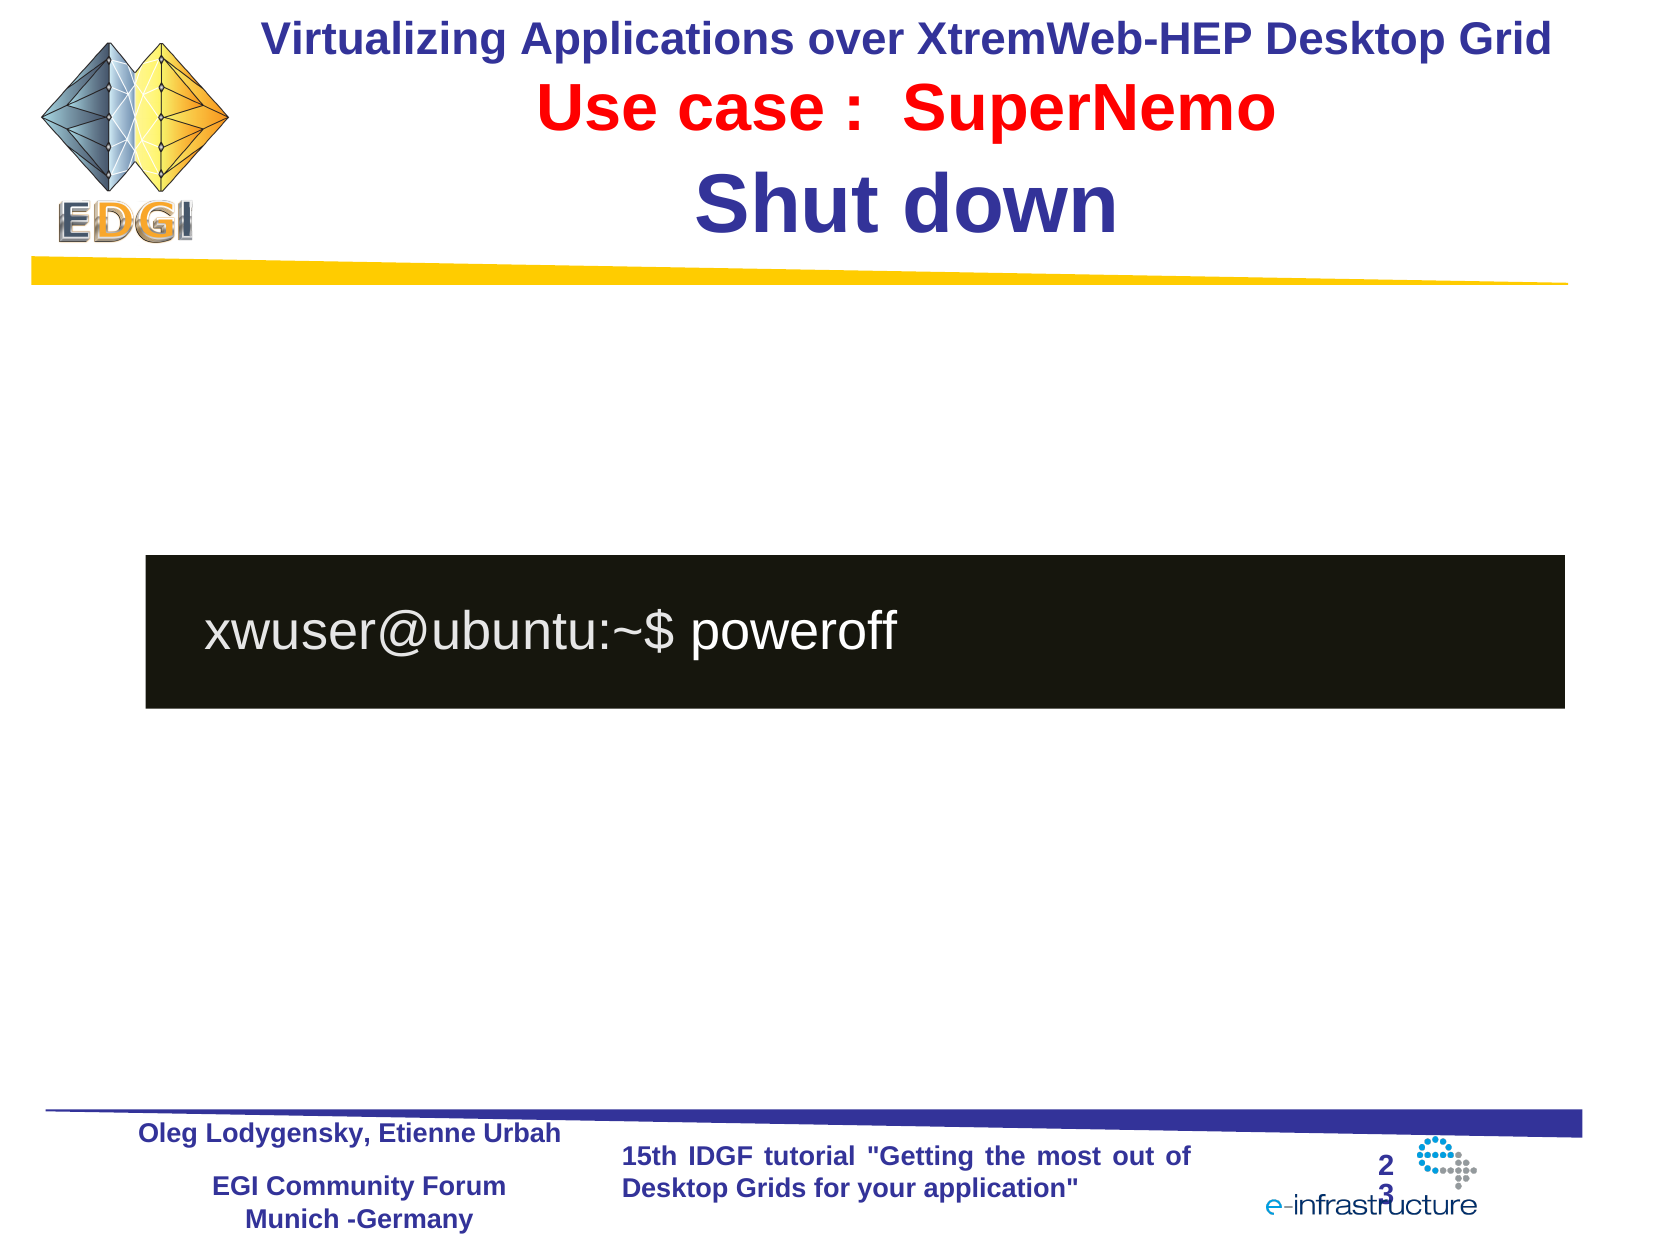

Virtualizing Applications over XtremWeb-HEP Desktop Grid
Use case : SuperNemo
Shut down
xwuser@ubuntu:~$ poweroff
23